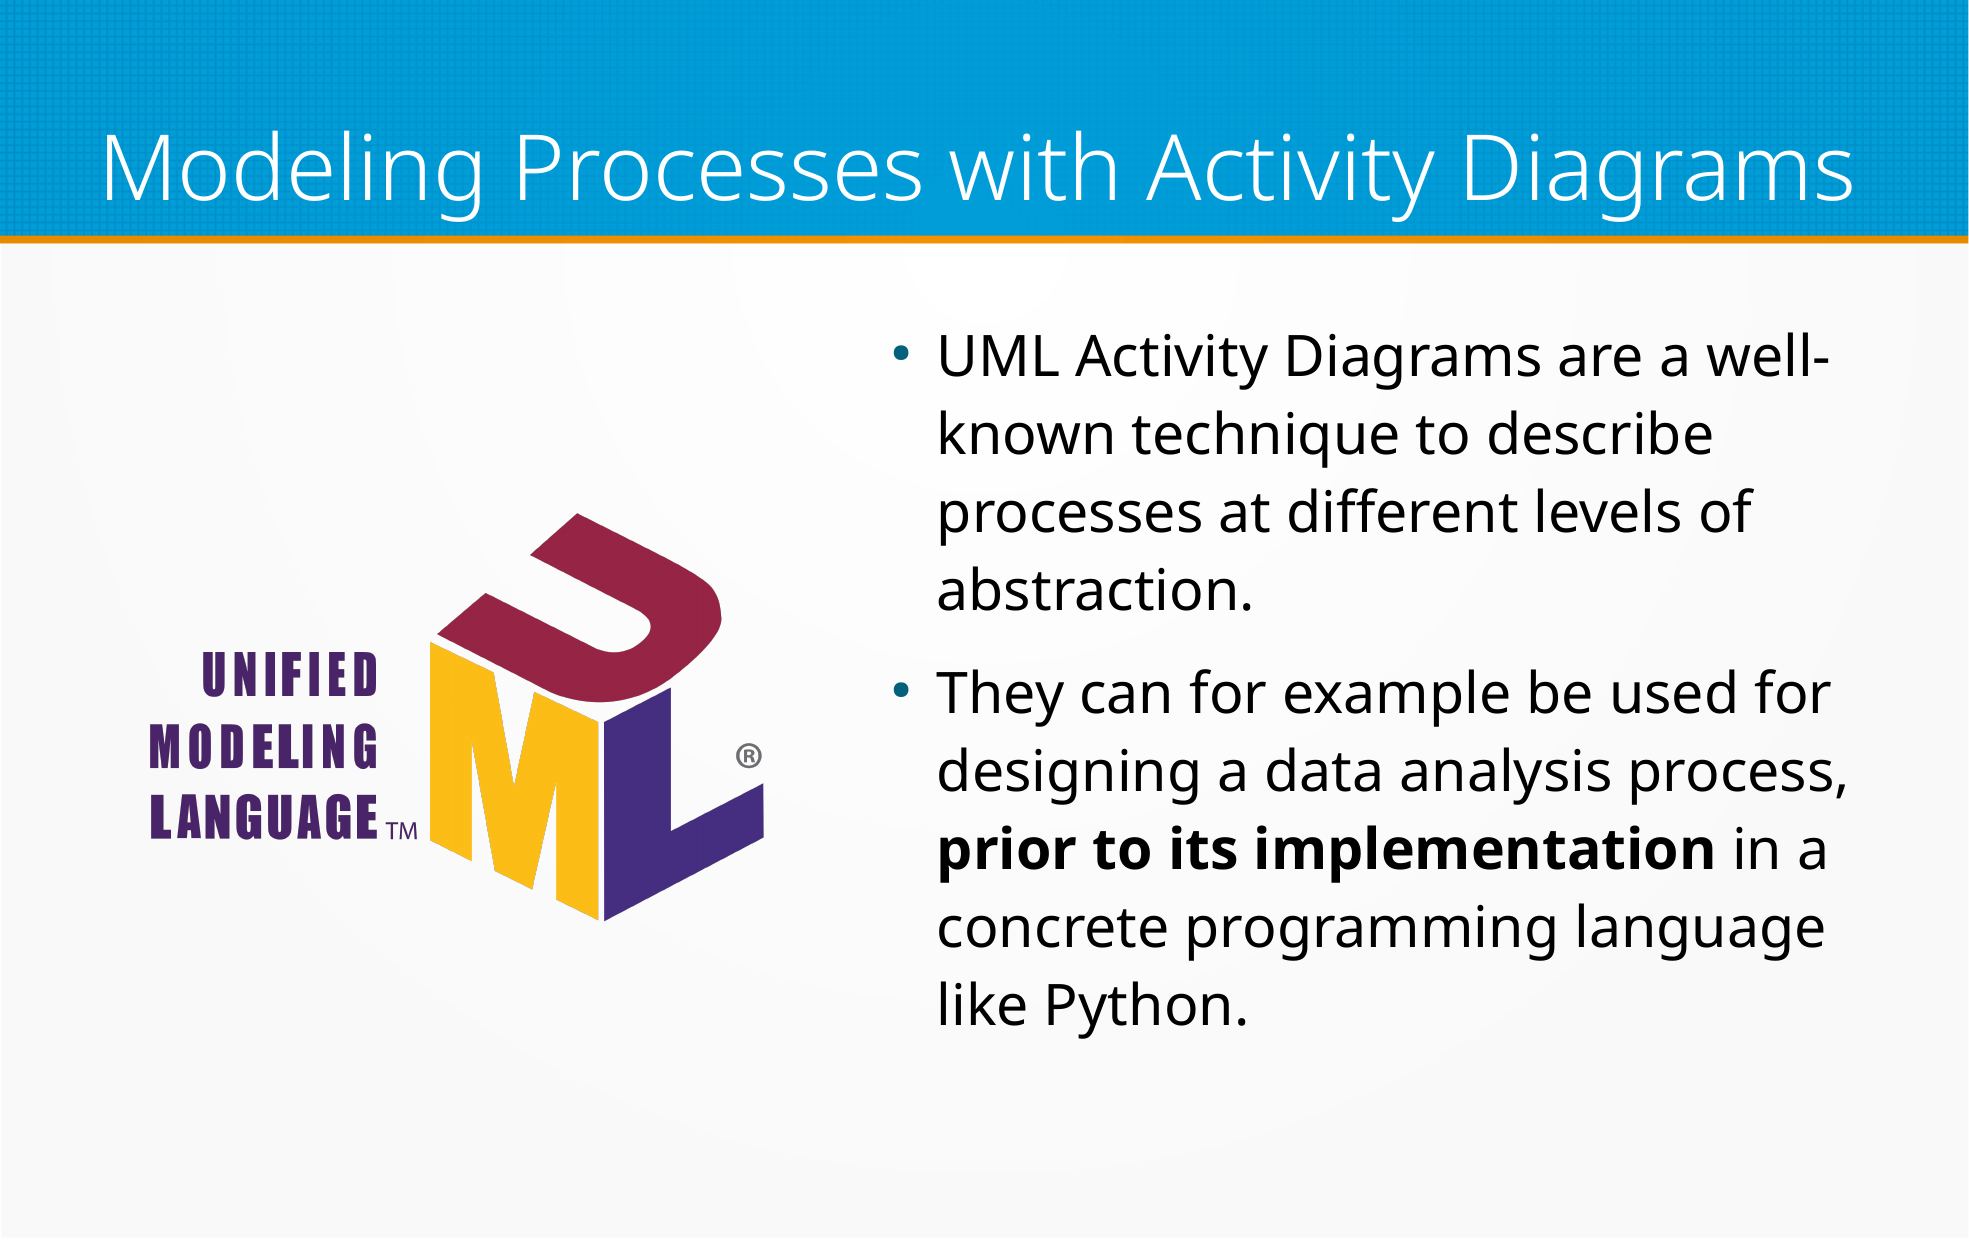

# Modeling Processes with Activity Diagrams
UML Activity Diagrams are a well-known technique to describe processes at different levels of abstraction.
They can for example be used for designing a data analysis process, prior to its implementation in a concrete programming language like Python.